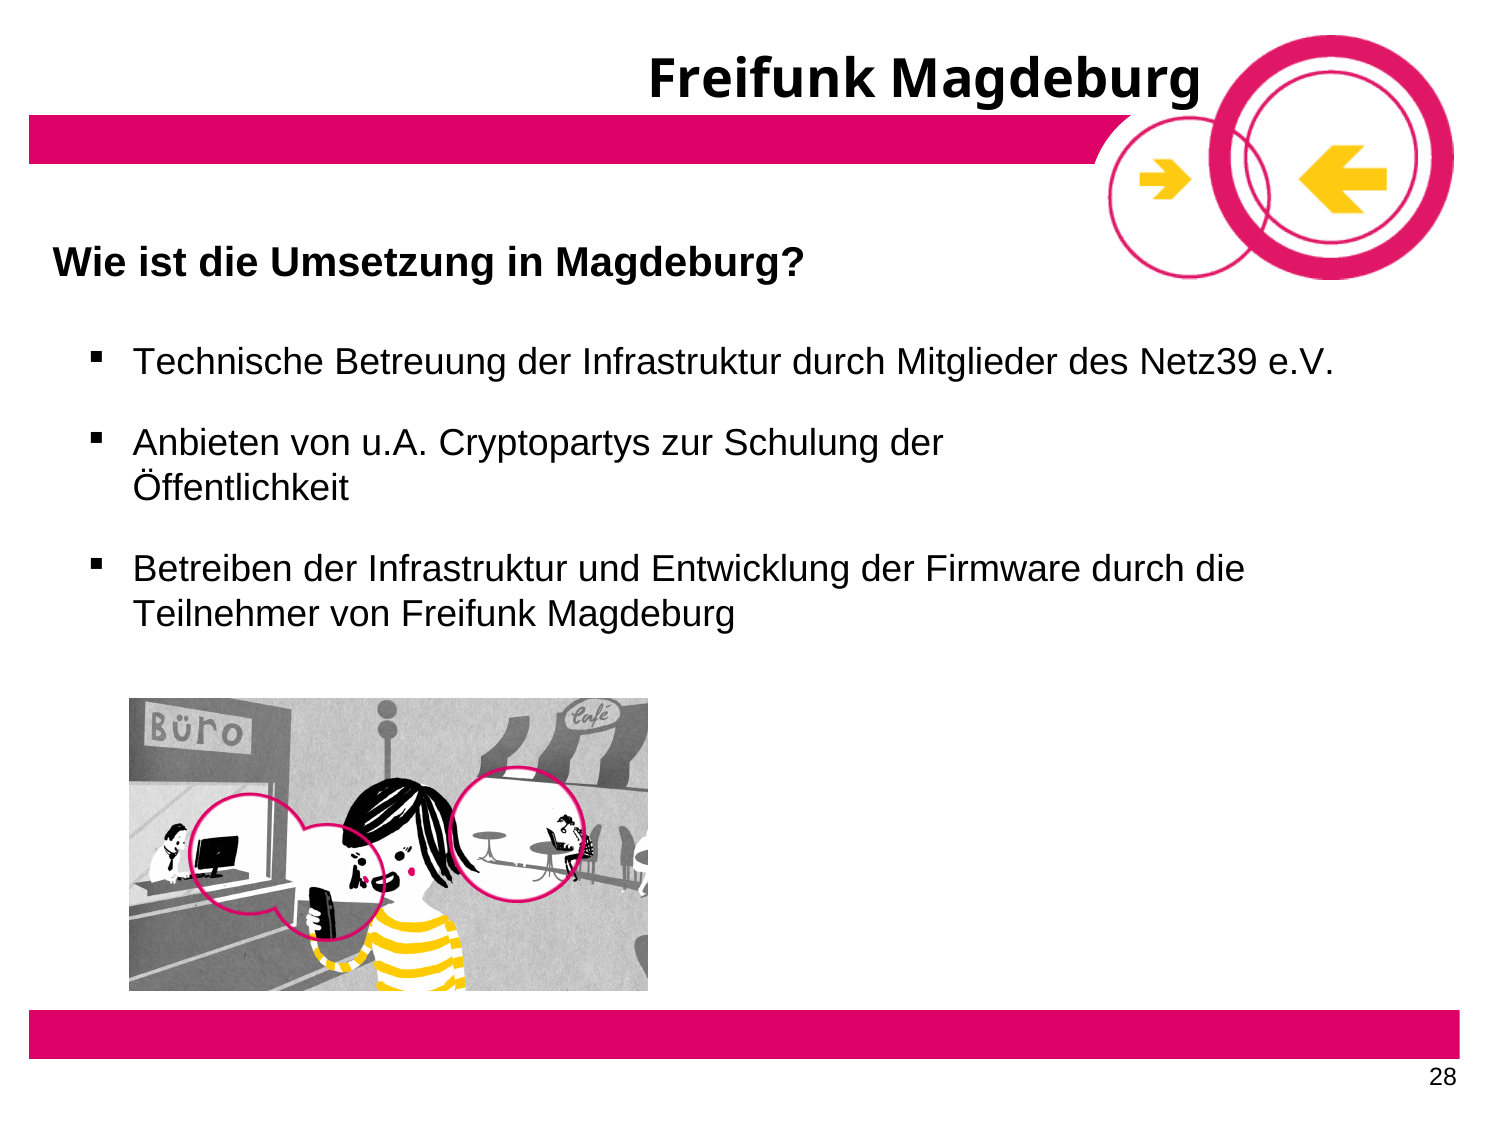

Wie ist die Umsetzung in Magdeburg?
Technische Betreuung der Infrastruktur durch Mitglieder des Netz39 e.V.
Anbieten von u.A. Cryptopartys zur Schulung der
Öffentlichkeit
Betreiben der Infrastruktur und Entwicklung der Firmware durch die Teilnehmer von Freifunk Magdeburg
28